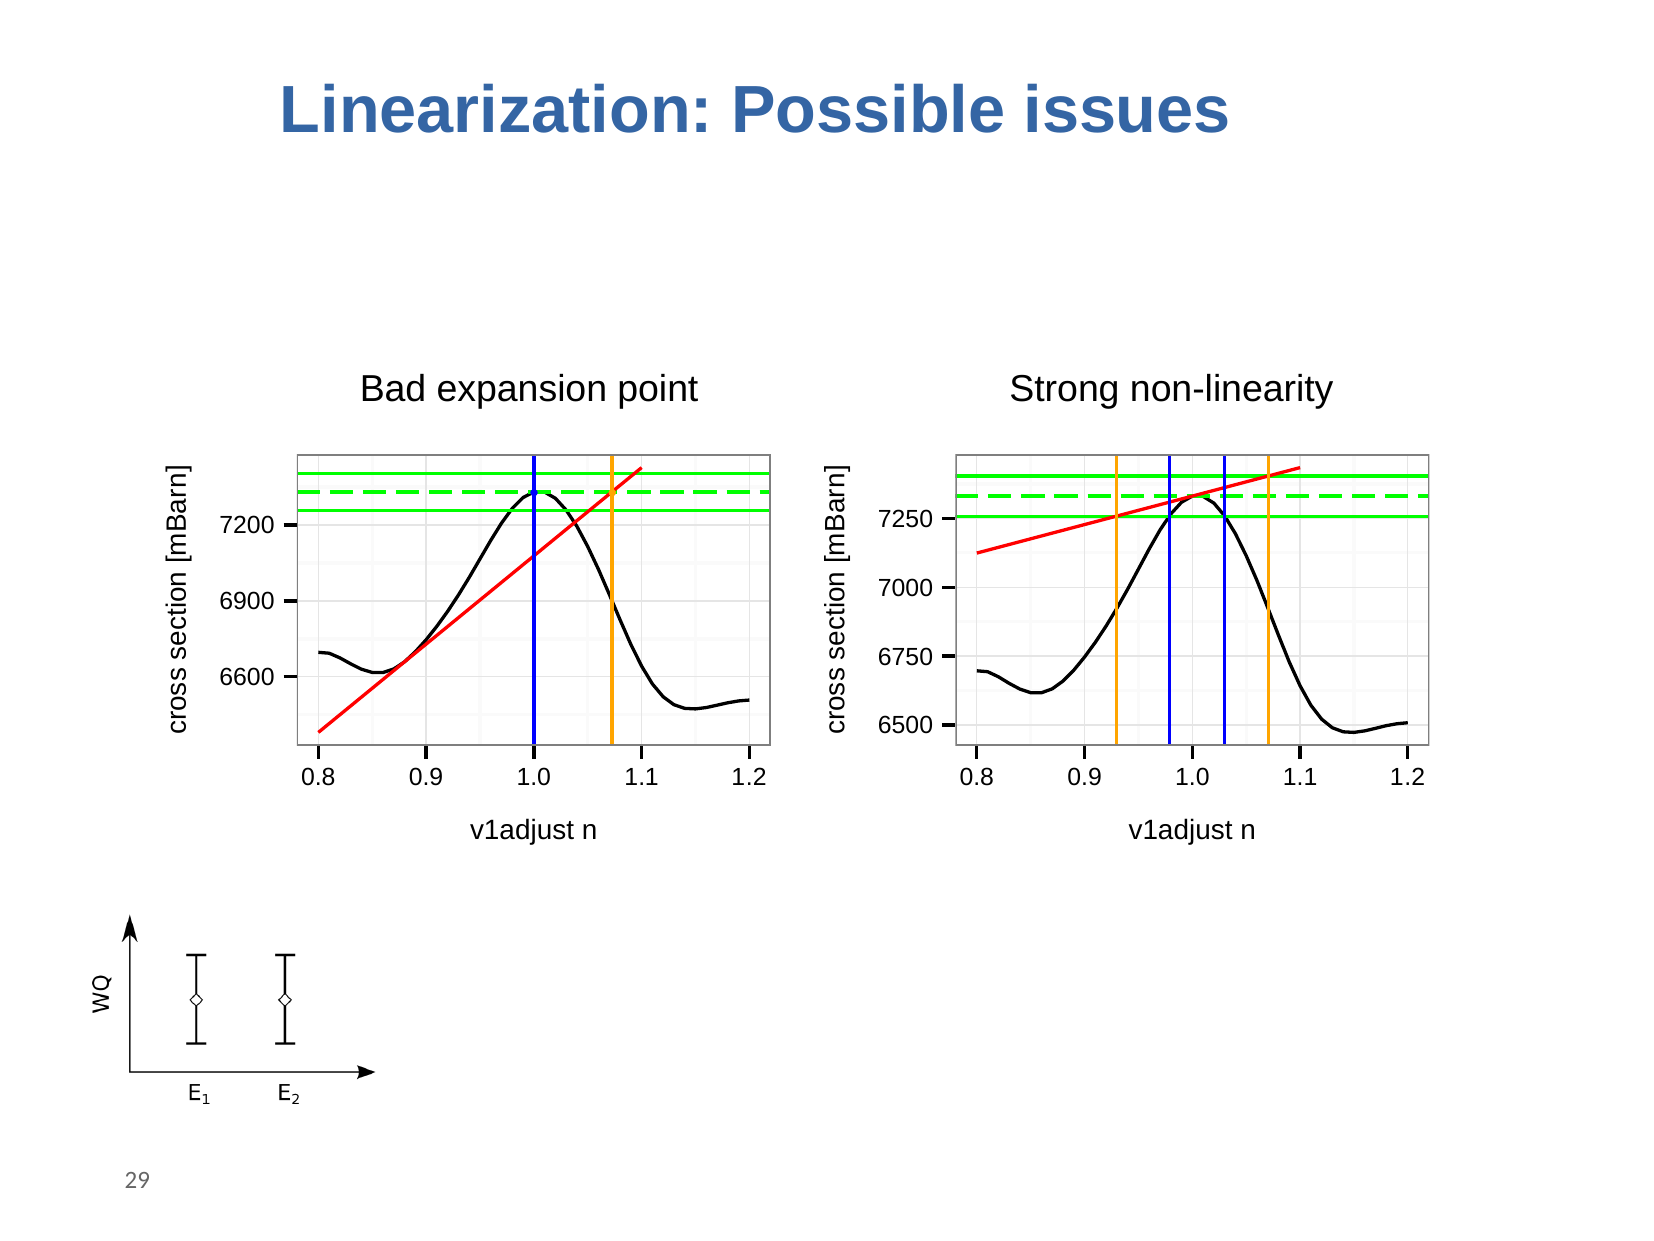

# Linearization: Possible issues
Bad expansion point
Strong non-linearity
29